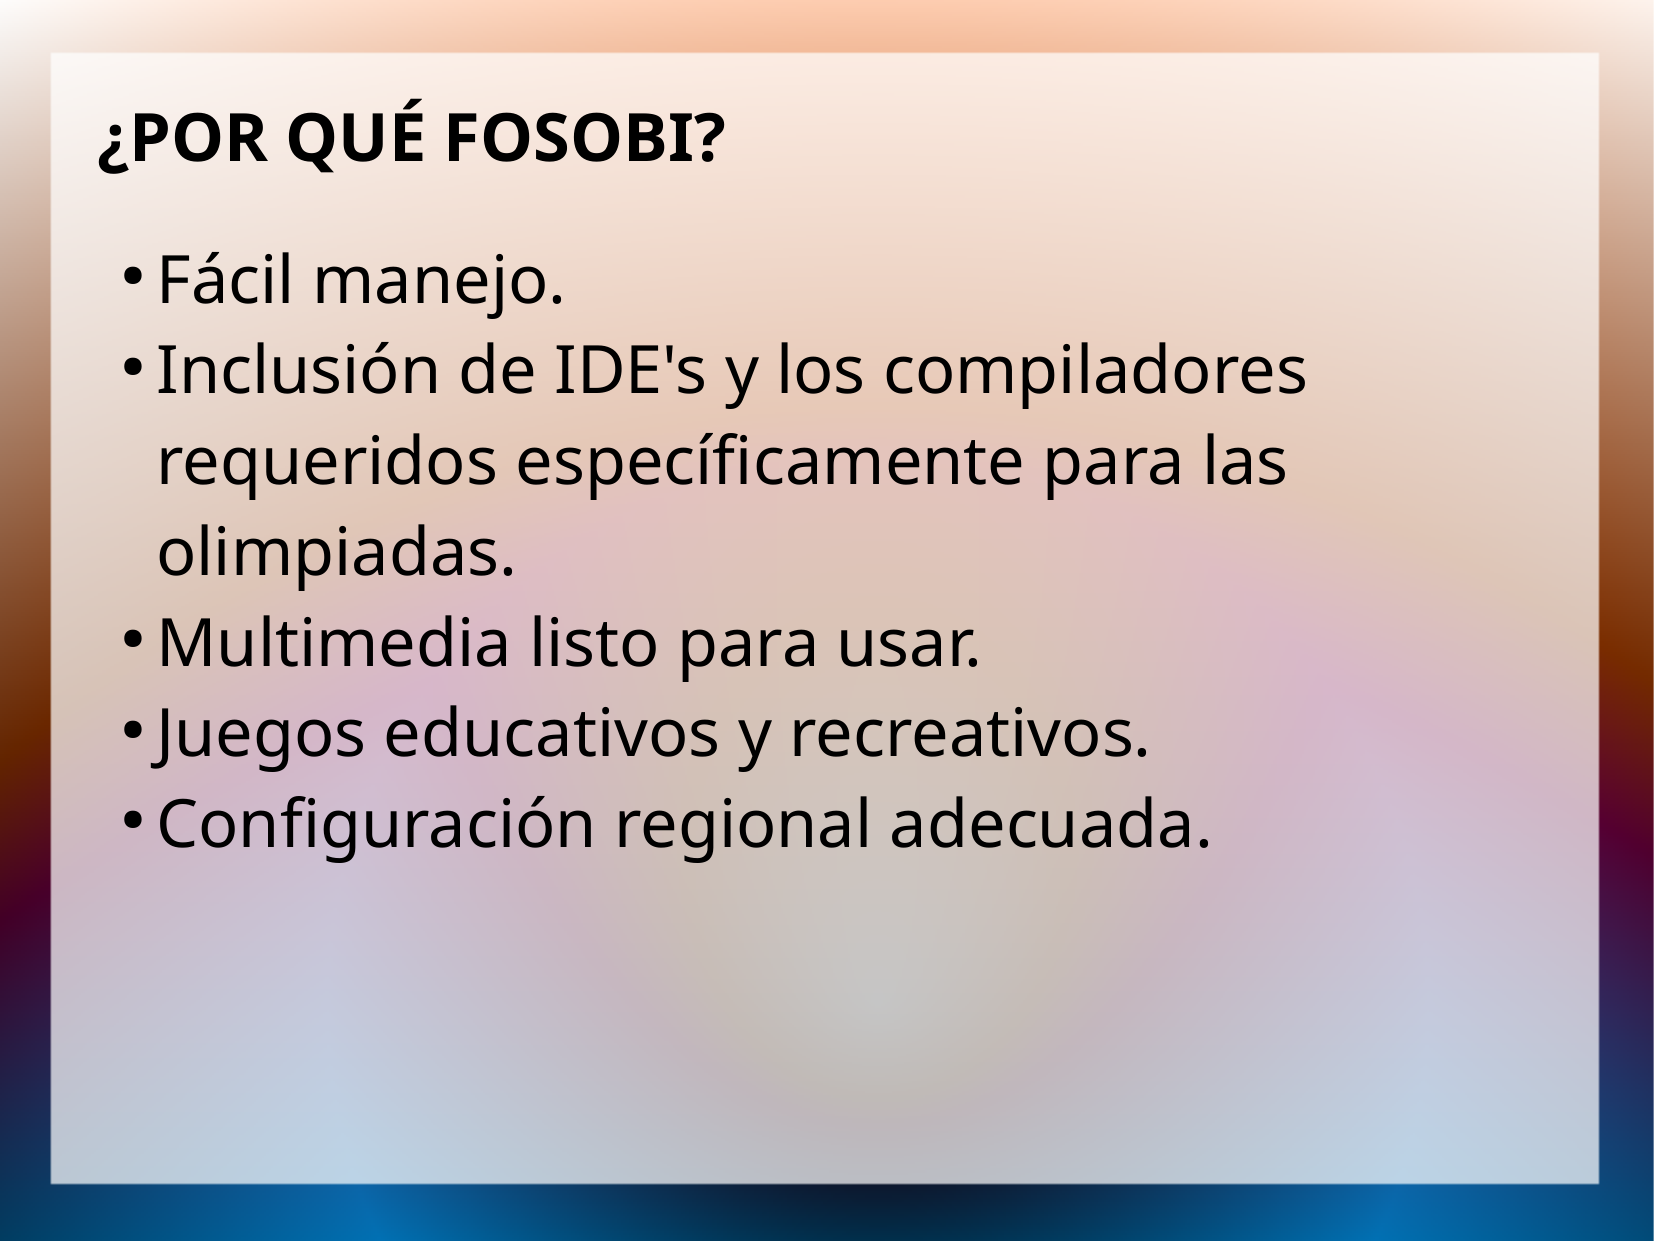

¿POR QUÉ FOSOBI?
Fácil manejo.
Inclusión de IDE's y los compiladores requeridos específicamente para las olimpiadas.
Multimedia listo para usar.
Juegos educativos y recreativos.
Configuración regional adecuada.